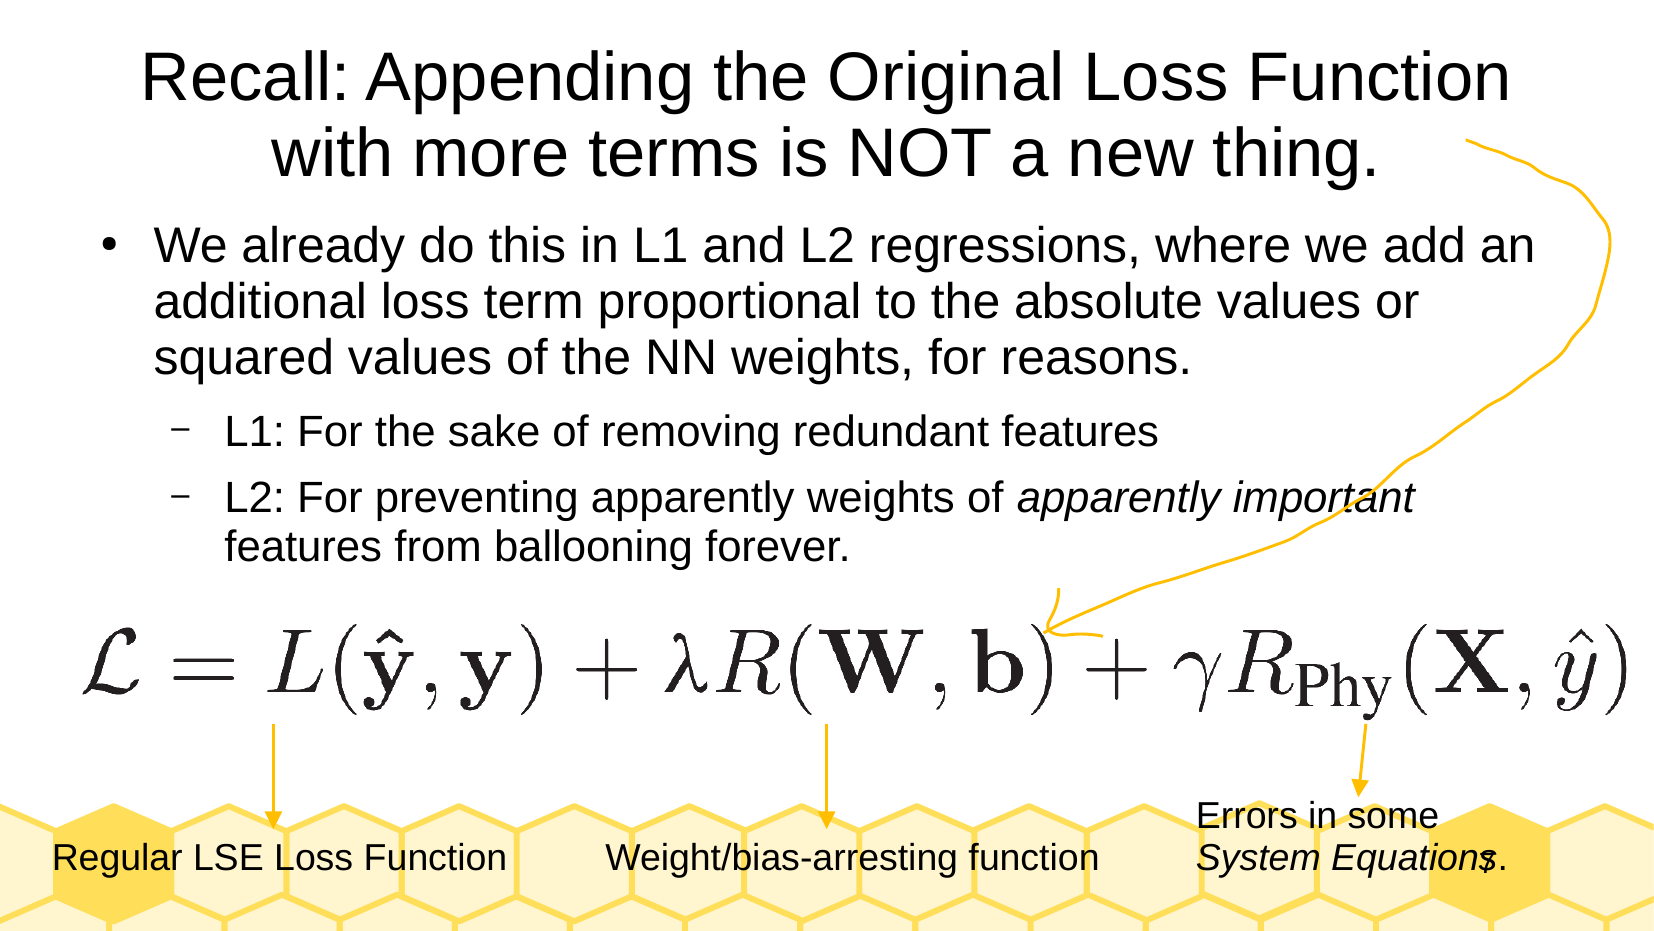

# Recall: Appending the Original Loss Function with more terms is NOT a new thing.
We already do this in L1 and L2 regressions, where we add an additional loss term proportional to the absolute values or squared values of the NN weights, for reasons.
L1: For the sake of removing redundant features
L2: For preventing apparently weights of apparently important features from ballooning forever.
Errors in some System Equations.
Regular LSE Loss Function
Weight/bias-arresting function